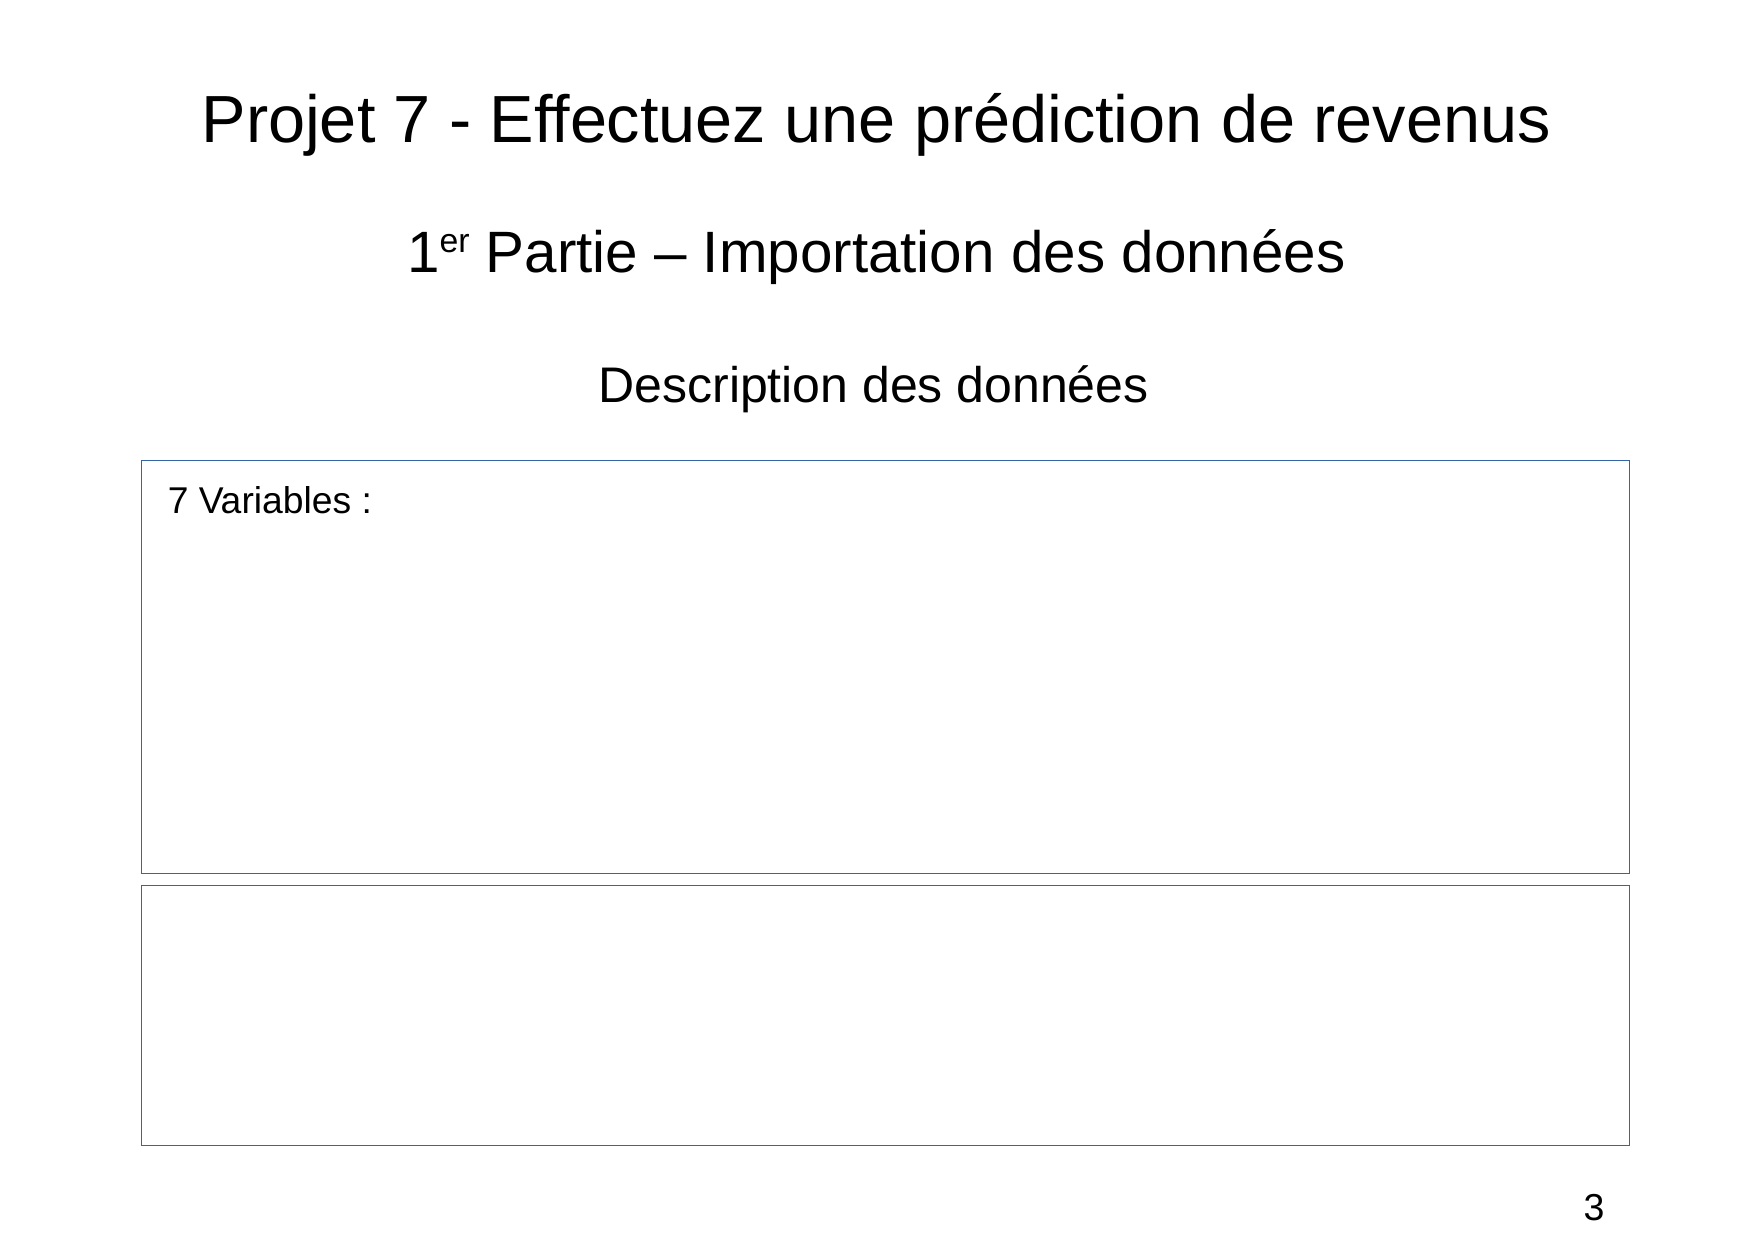

# Projet 7 - Effectuez une prédiction de revenus
1er Partie – Importation des données
Description des données
7 Variables :